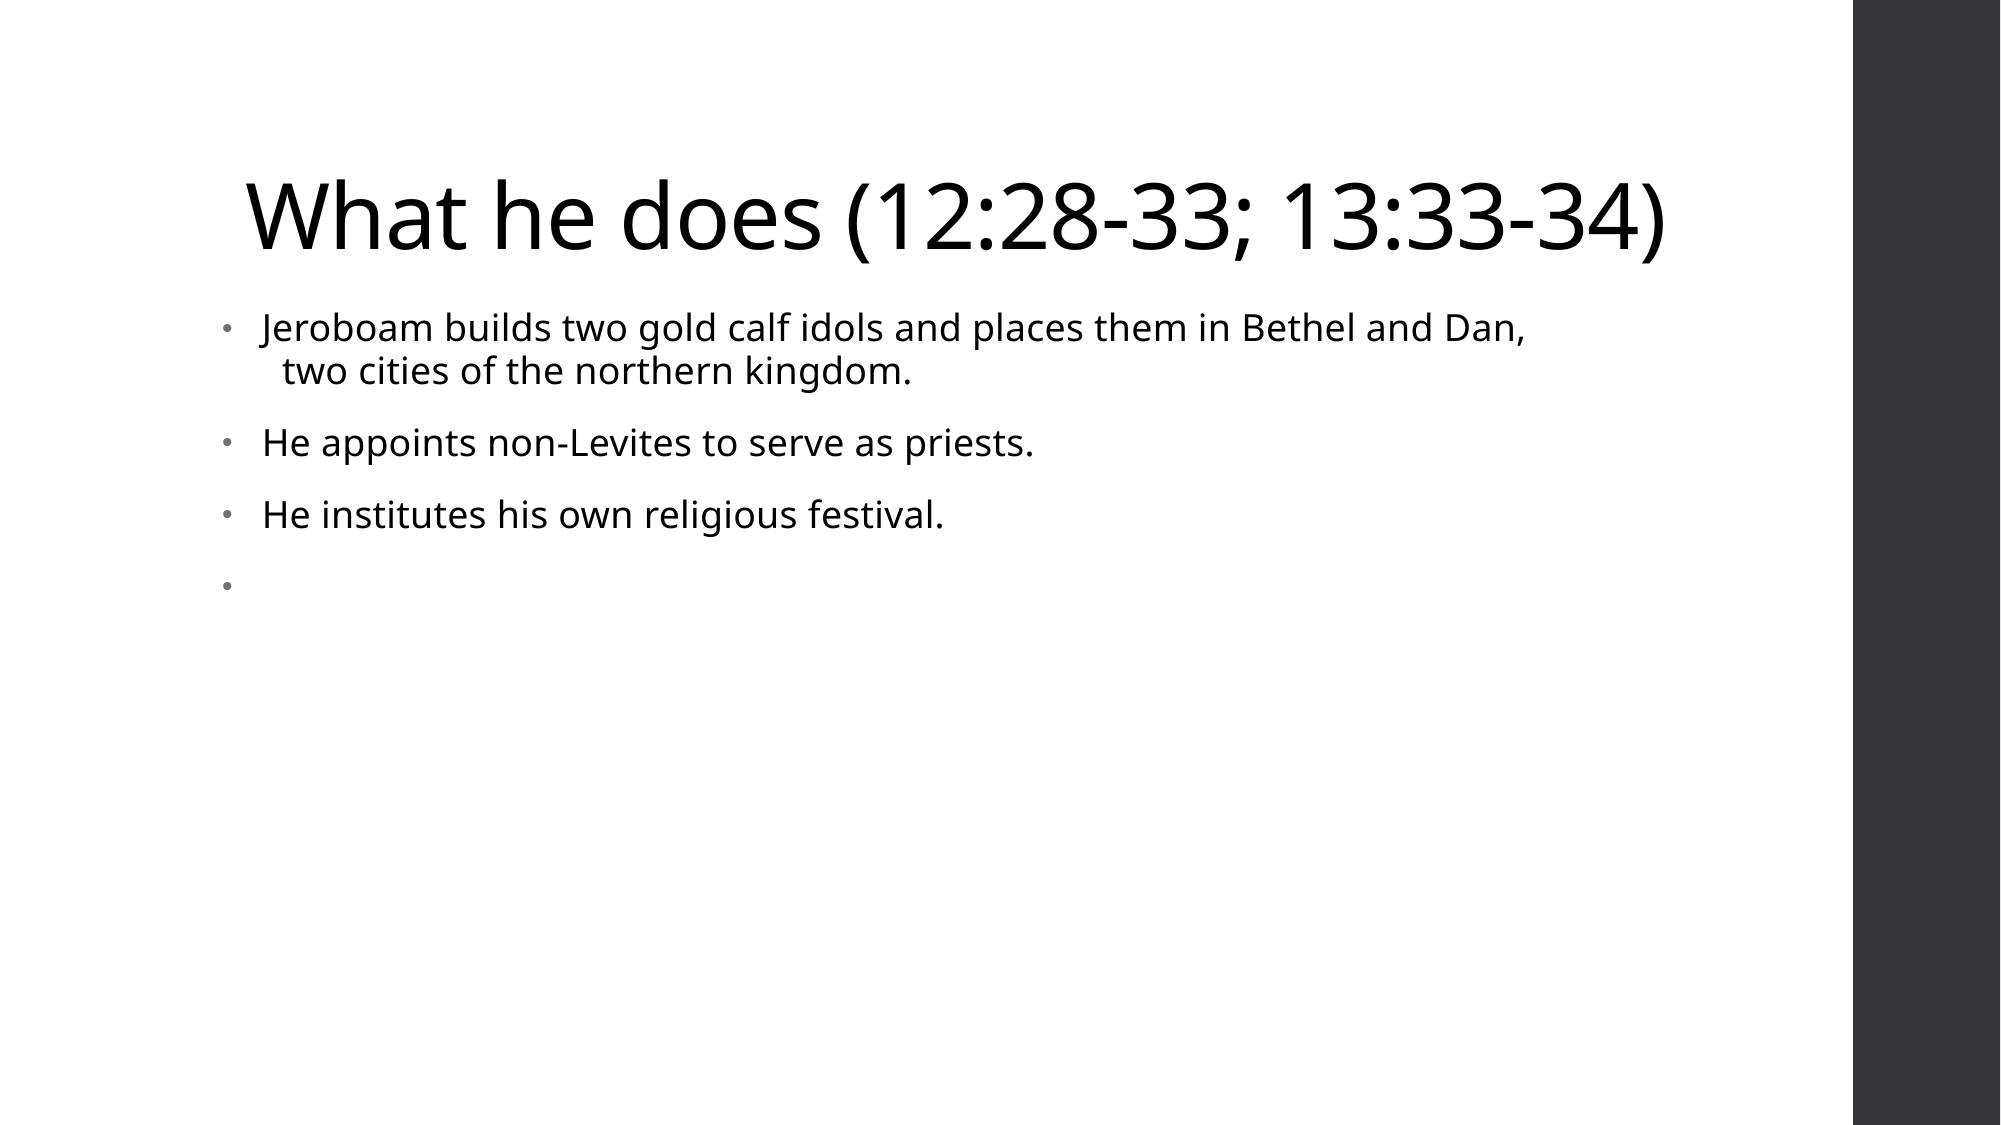

# What he does (12:28-33; 13:33-34)
 Jeroboam builds two gold calf idols and places them in Bethel and Dan, two cities of the northern kingdom.
 He appoints non-Levites to serve as priests.
 He institutes his own religious festival.